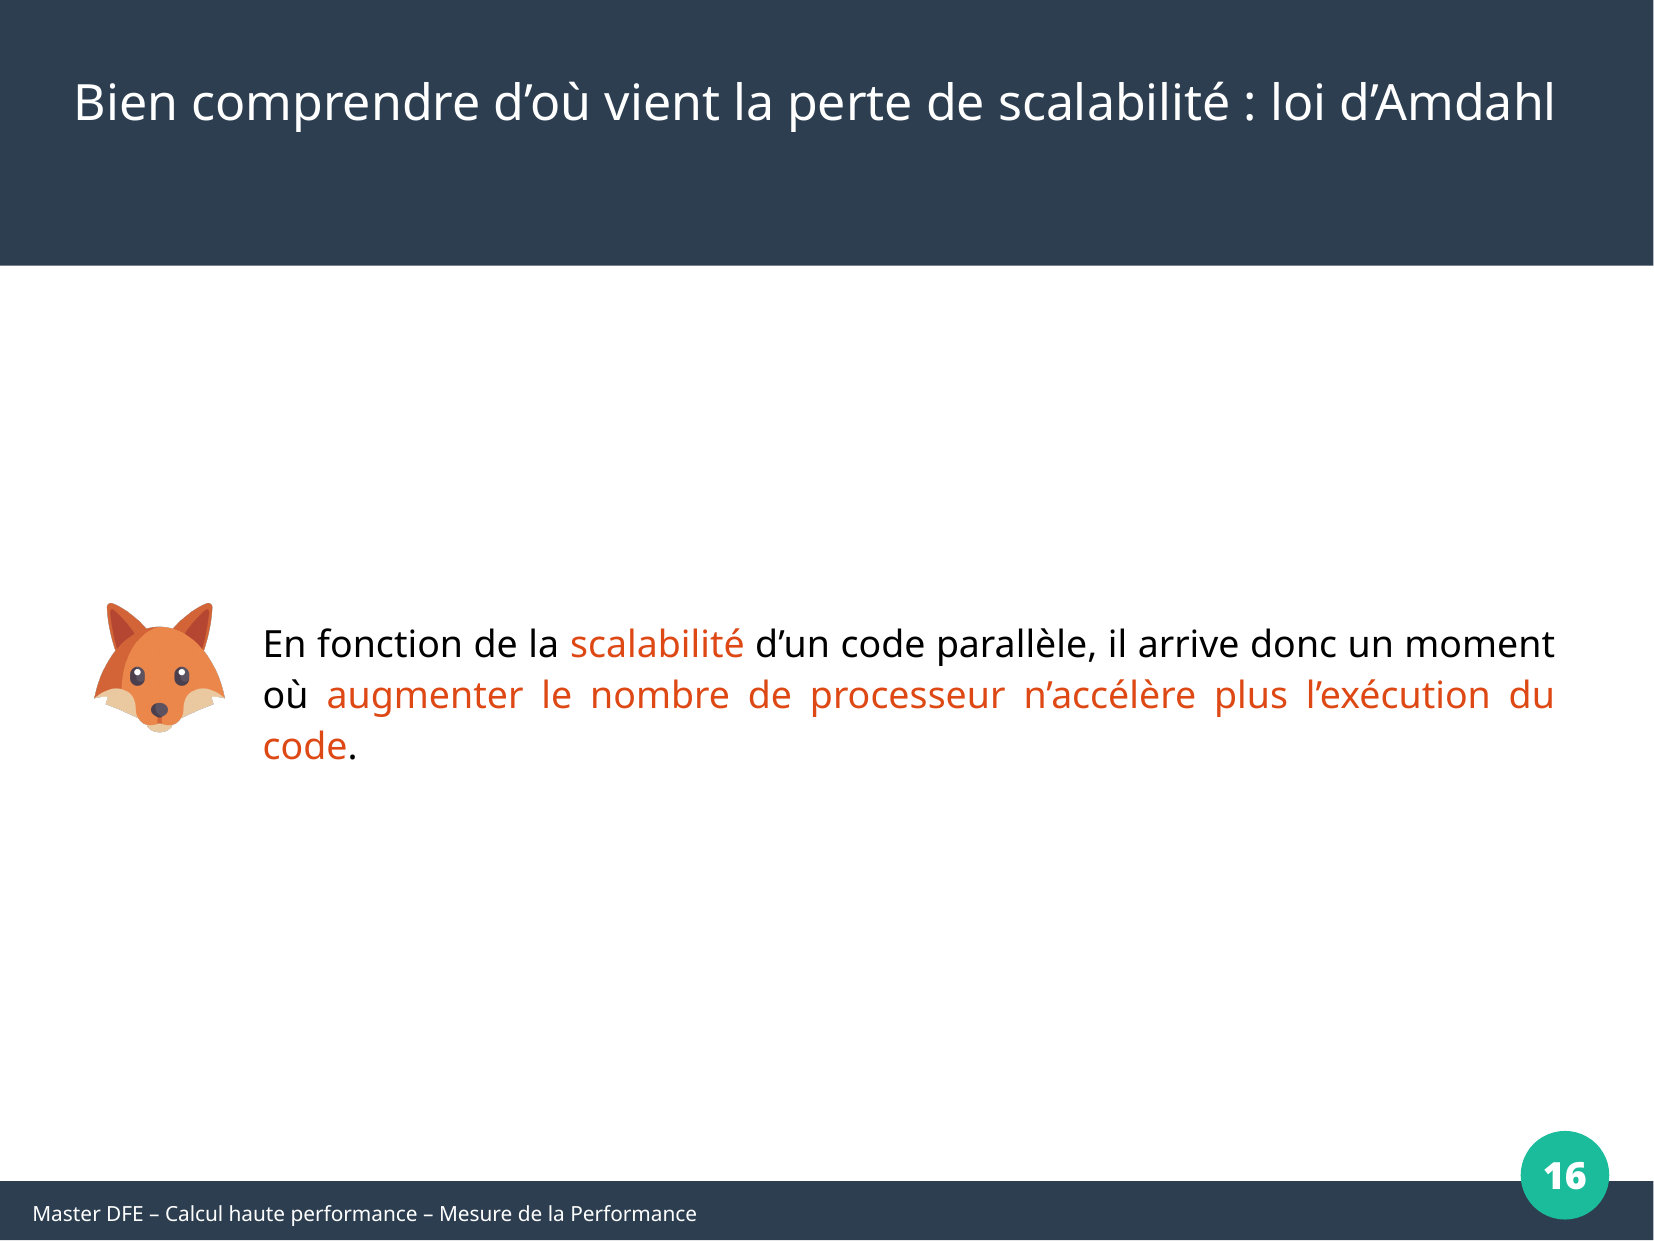

Bien comprendre d’où vient la perte de scalabilité : loi d’Amdahl
En fonction de la scalabilité d’un code parallèle, il arrive donc un moment où augmenter le nombre de processeur n’accélère plus l’exécution du code.
16
Master DFE – Calcul haute performance – Mesure de la Performance